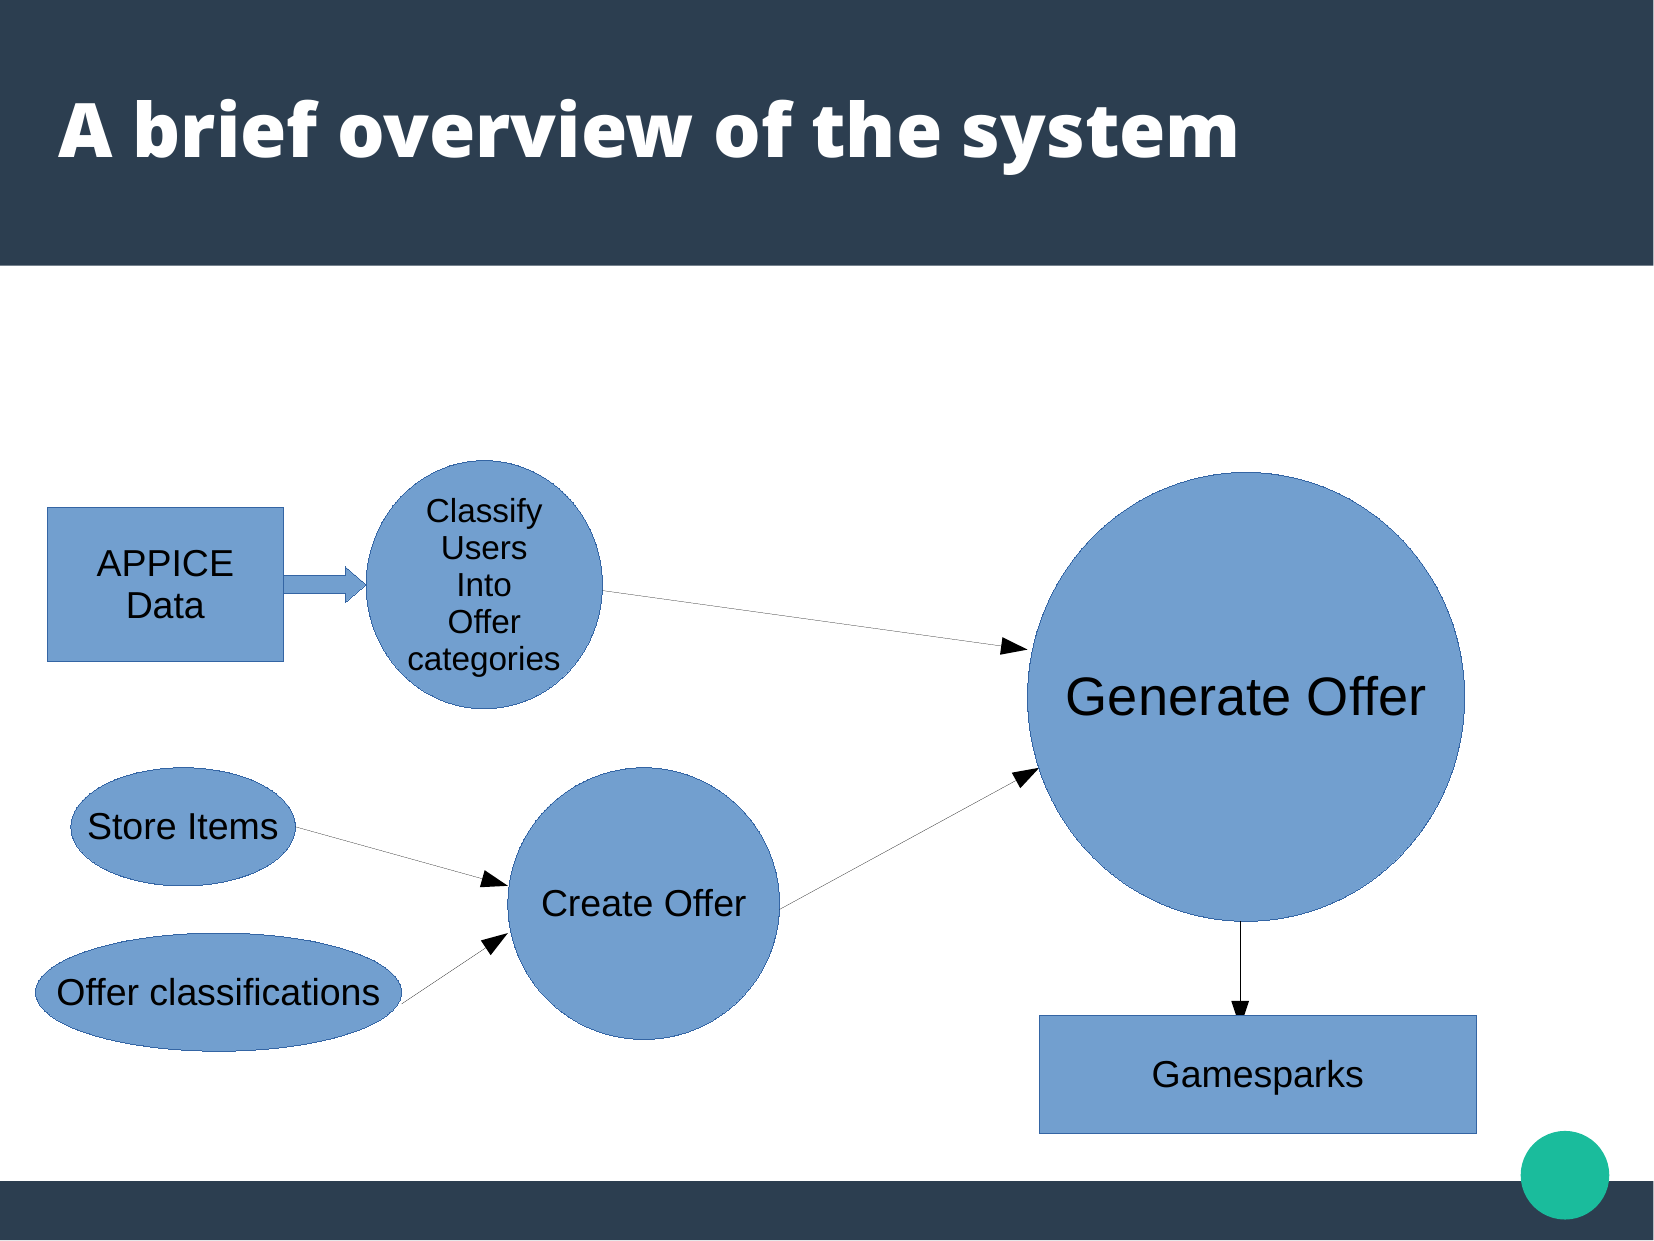

# A brief overview of the system
Classify
Users
Into
Offer
categories
Generate Offer
APPICE
Data
Store Items
Create Offer
Offer classifications
Gamesparks